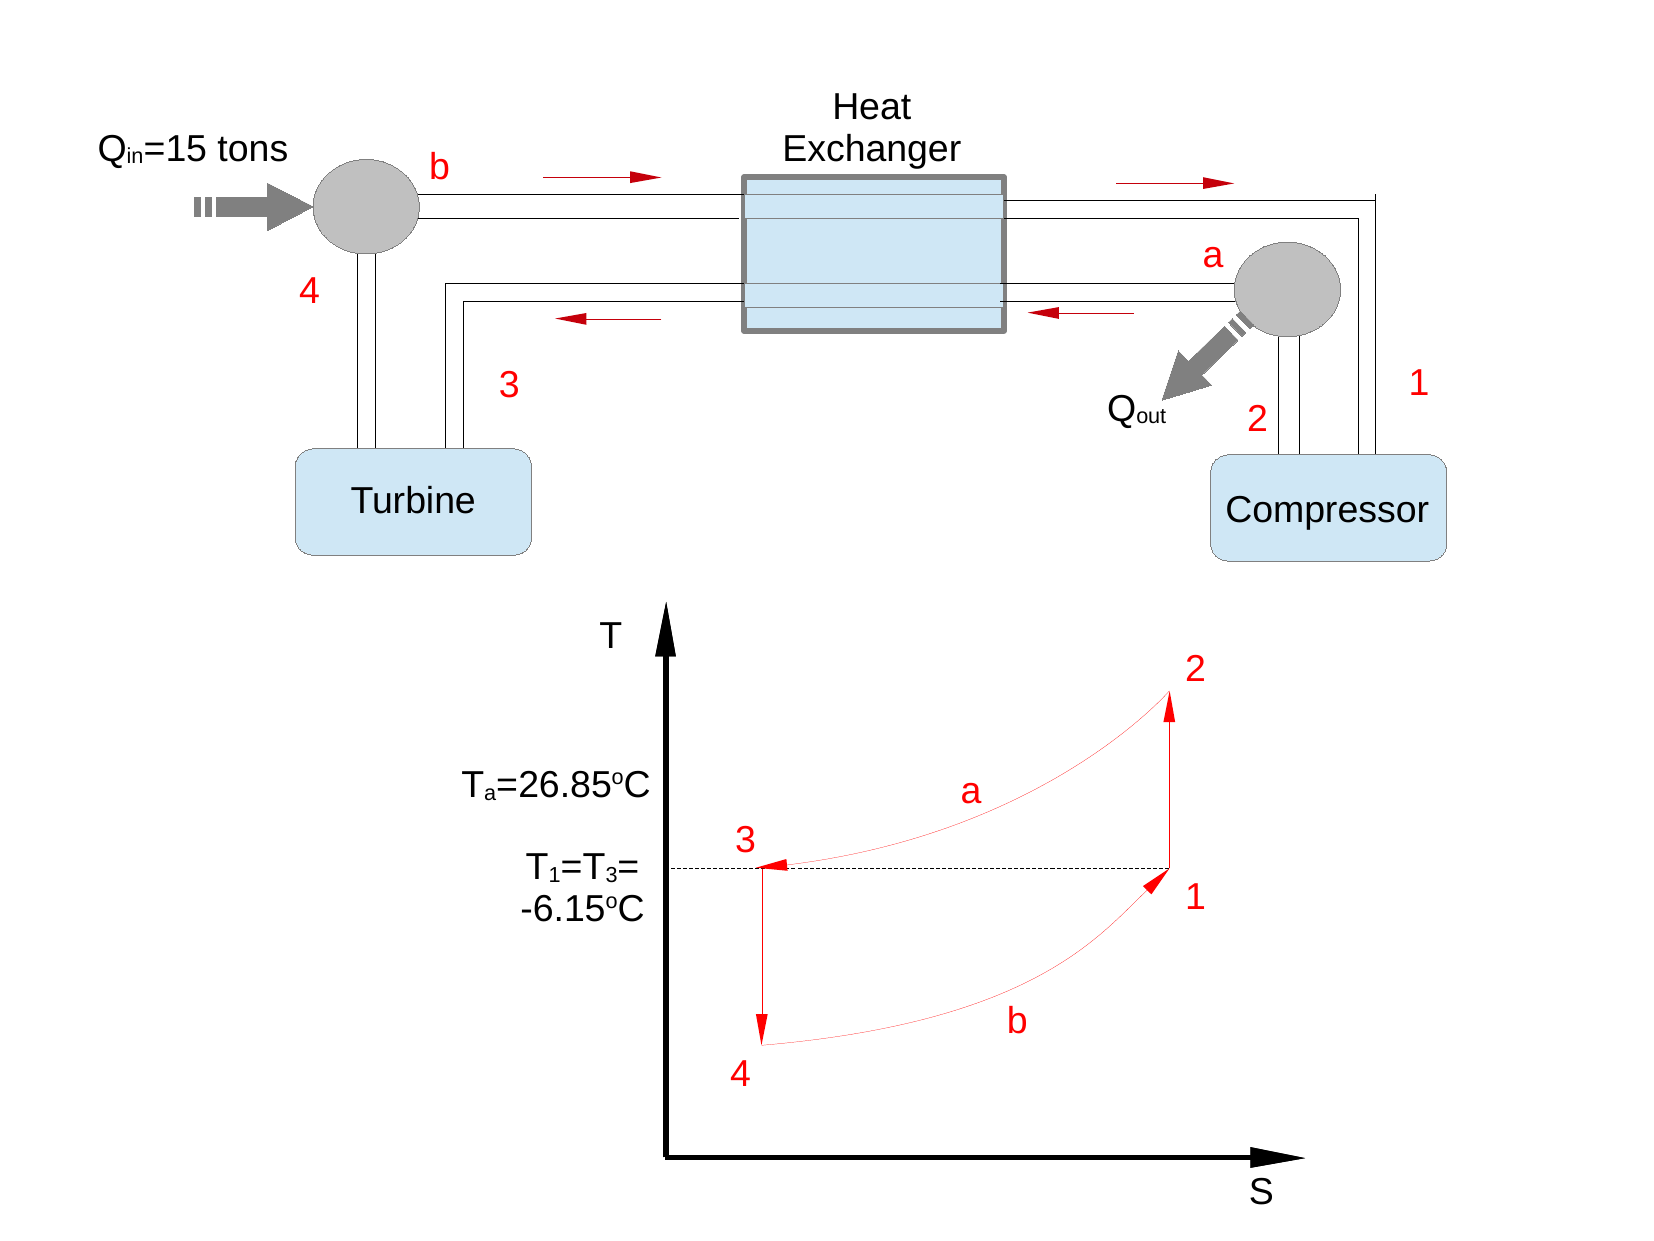

Heat
Exchanger
Qin=15 tons
b
a
4
1
3
Qout
2
Turbine
Compressor
T
2
Ta=26.85oC
a
3
T1=T3=
-6.15oC
1
b
4
S